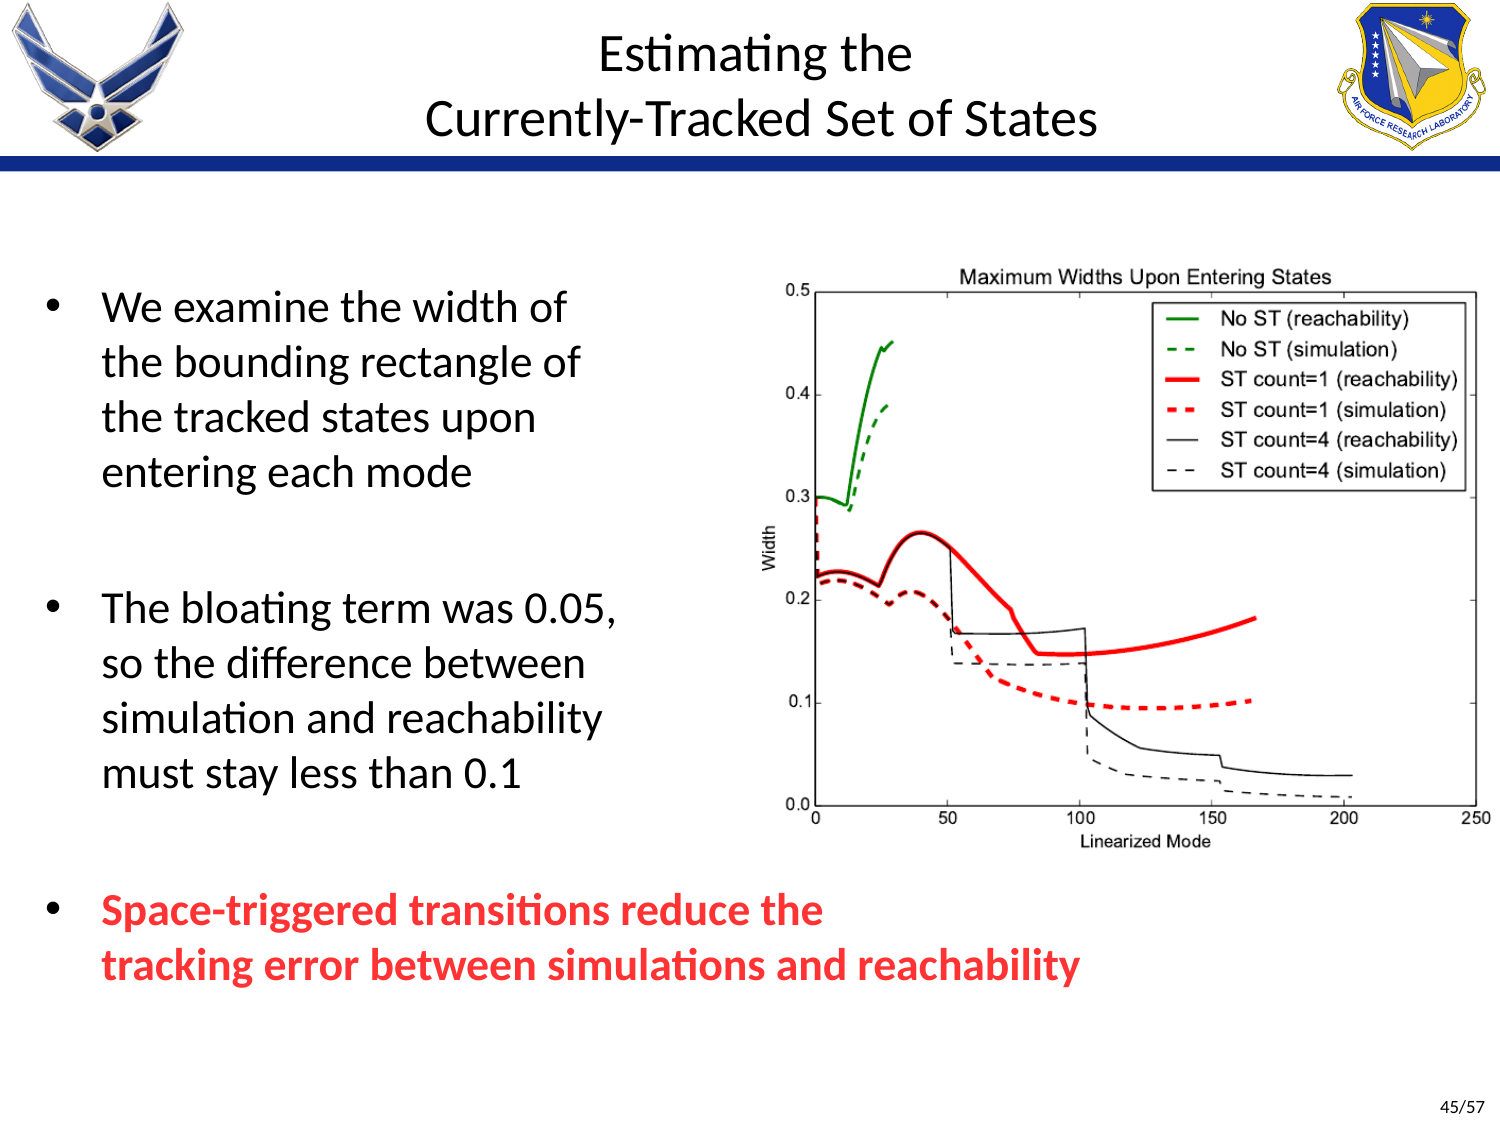

# Estimating the Currently-Tracked Set of States
We examine the width of
the bounding rectangle of
the tracked states upon
entering each mode
The bloating term was 0.05,
so the difference between
simulation and reachability
must stay less than 0.1
Space-triggered transitions reduce the
tracking error between simulations and reachability